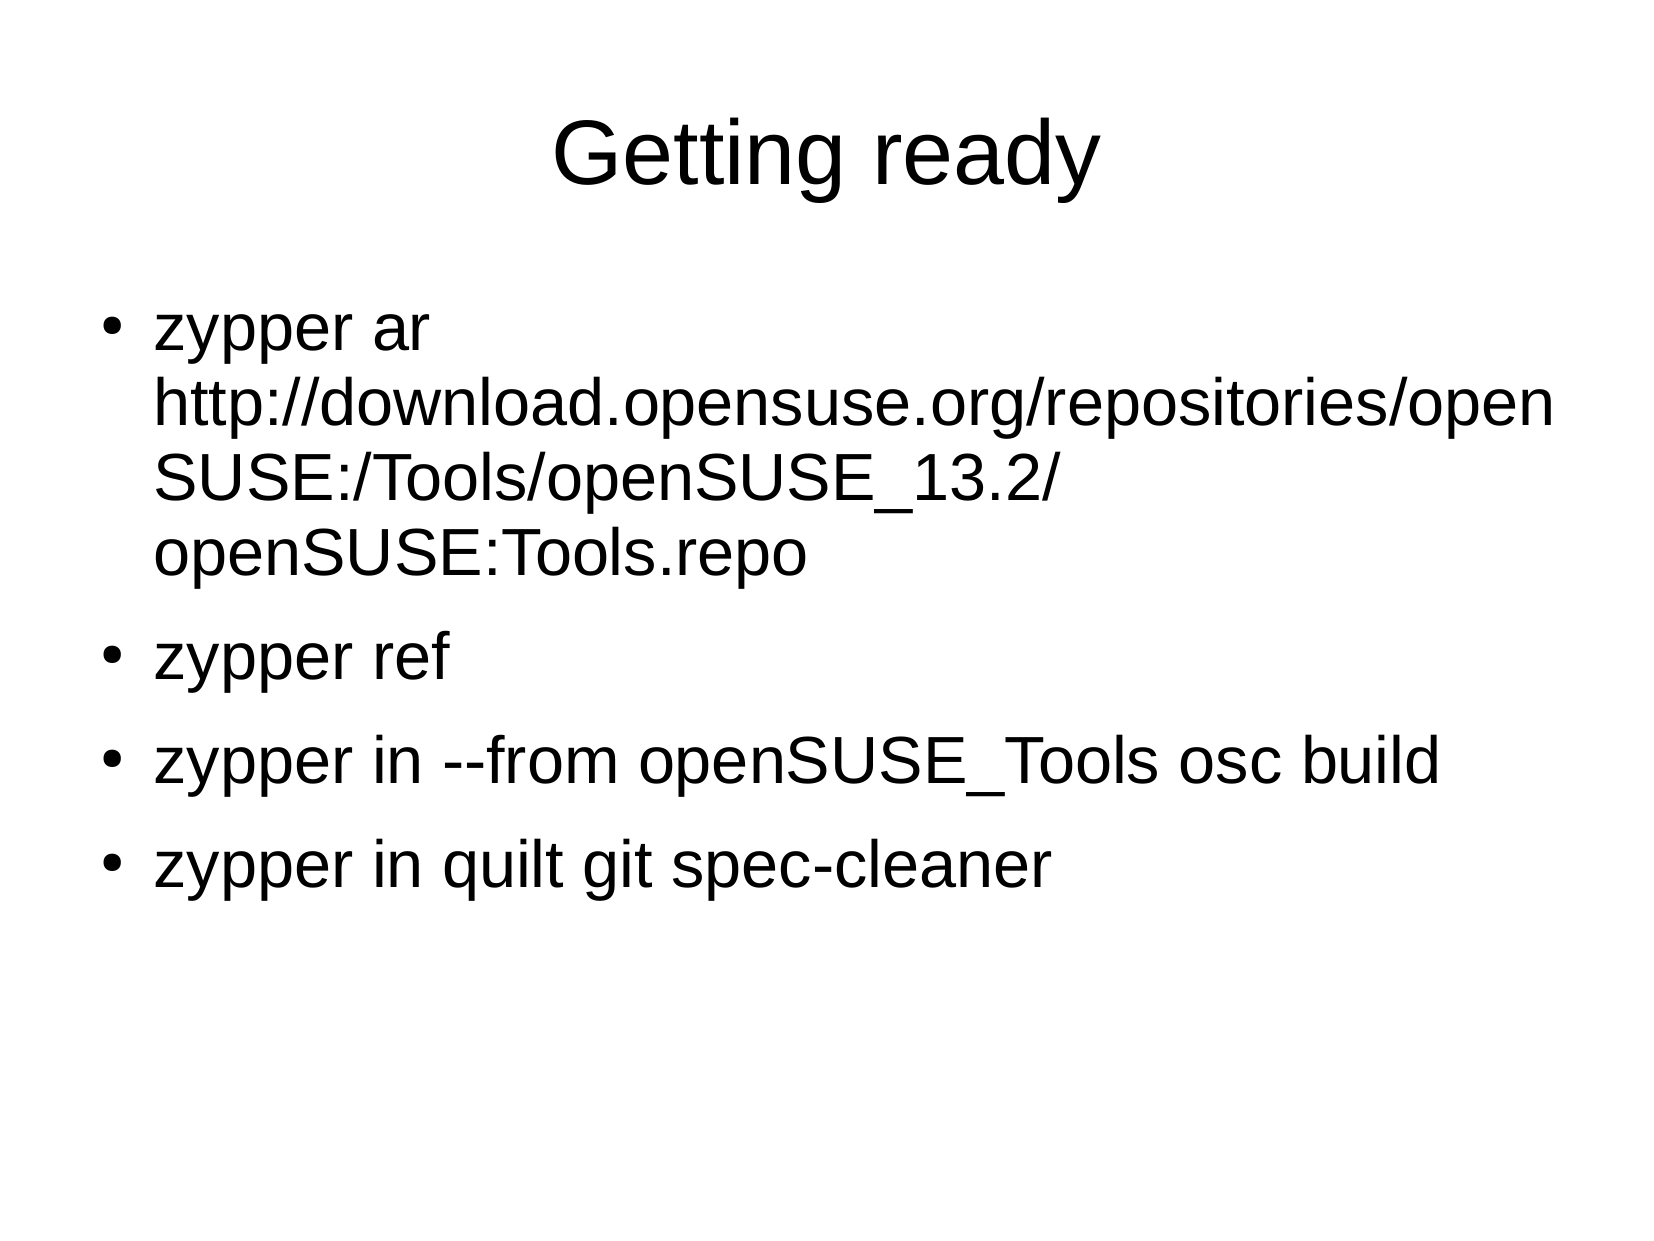

# Getting ready
zypper ar http://download.opensuse.org/repositories/openSUSE:/Tools/openSUSE_13.2/openSUSE:Tools.repo
zypper ref
zypper in --from openSUSE_Tools osc build
zypper in quilt git spec-cleaner